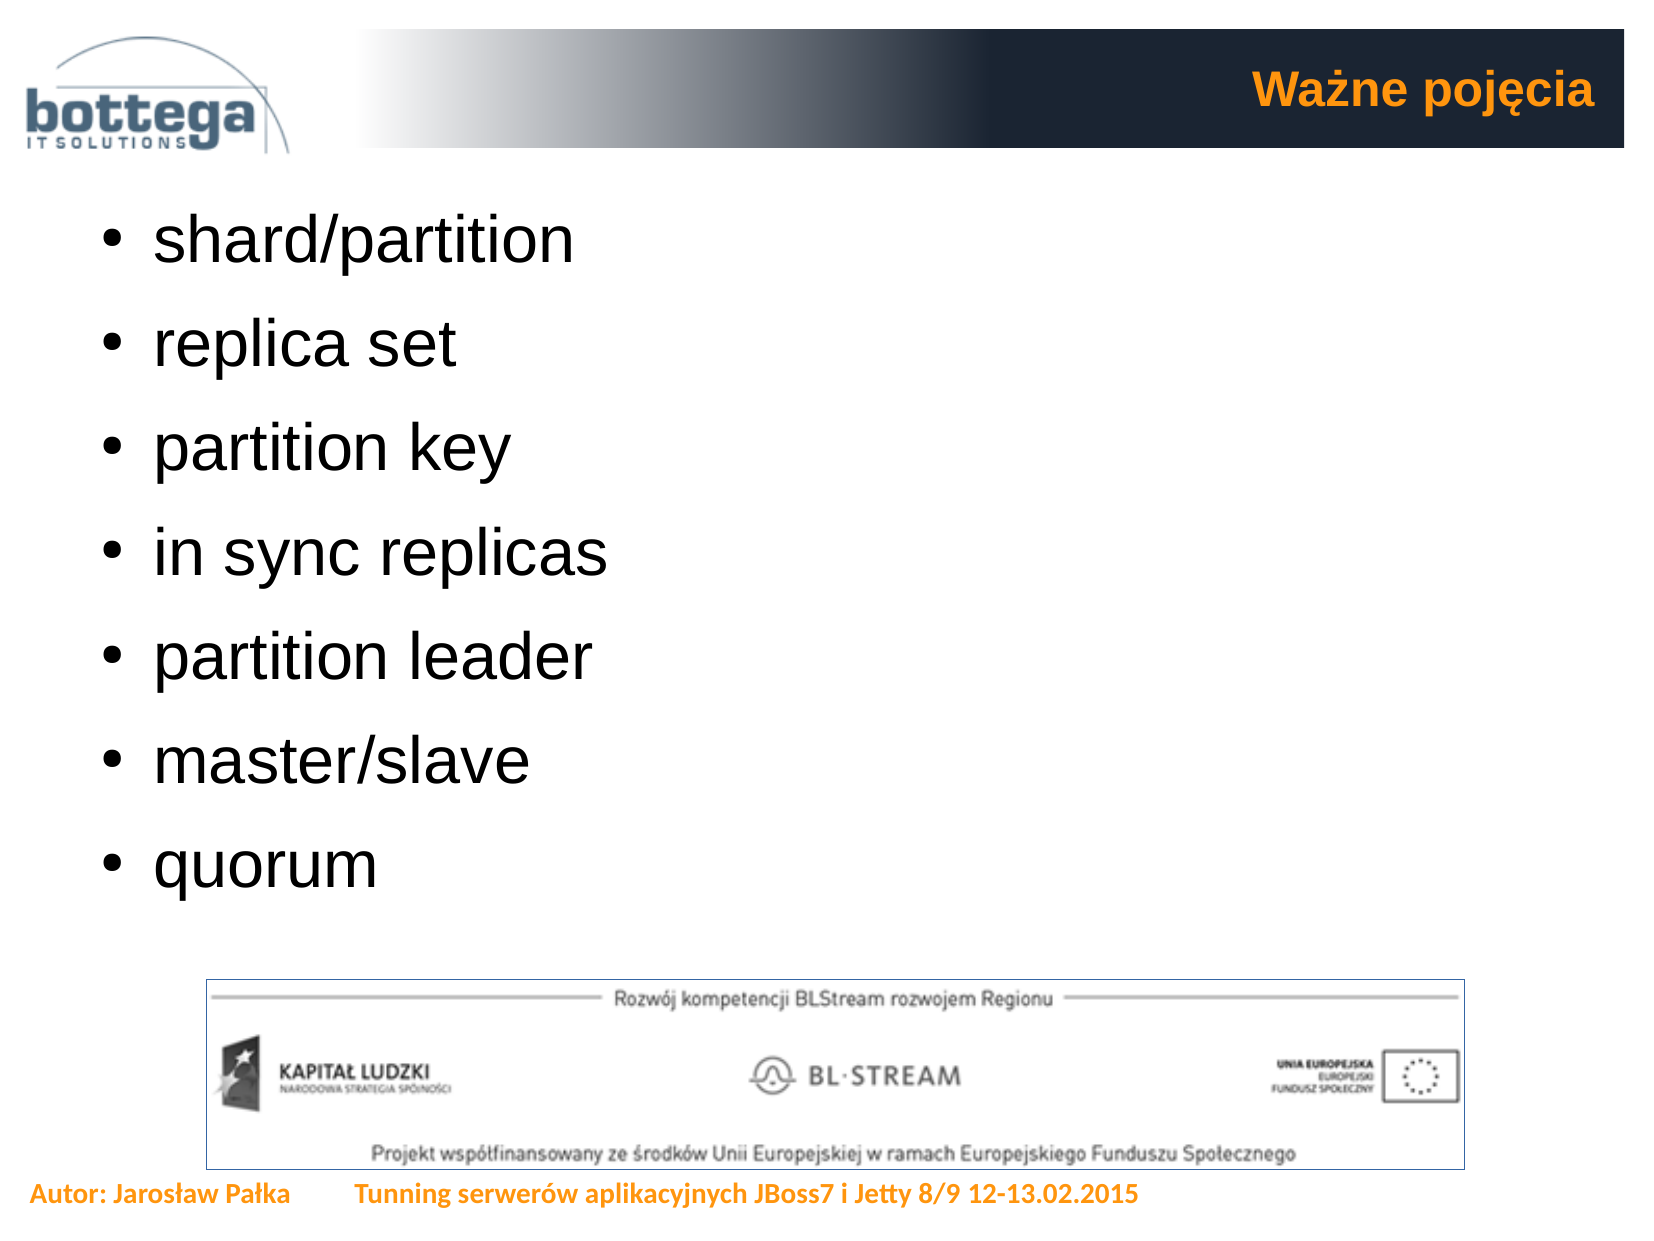

# Ważne pojęcia
shard/partition
replica set
partition key
in sync replicas
partition leader
master/slave
quorum